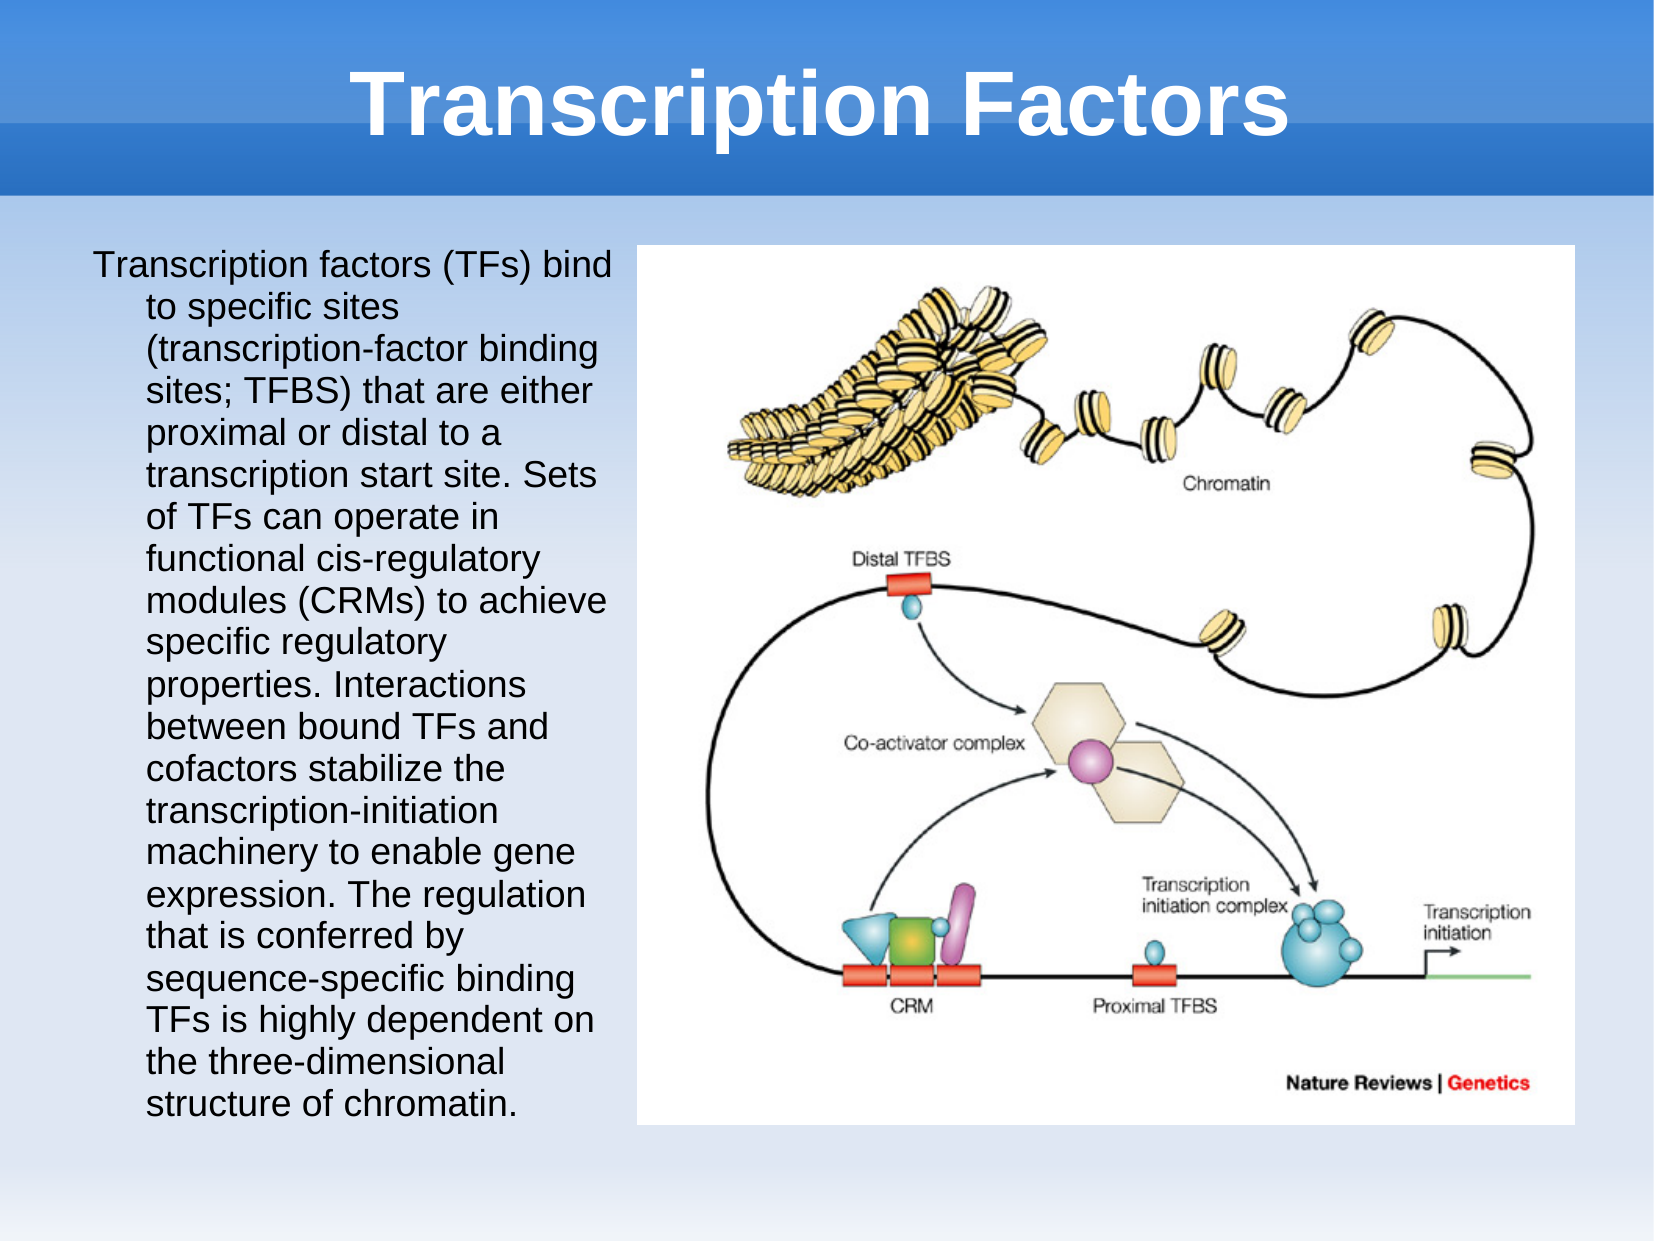

# Transcription Factors
Transcription factors (TFs) bind to specific sites (transcription-factor binding sites; TFBS) that are either proximal or distal to a transcription start site. Sets of TFs can operate in functional cis-regulatory modules (CRMs) to achieve specific regulatory properties. Interactions between bound TFs and cofactors stabilize the transcription-initiation machinery to enable gene expression. The regulation that is conferred by sequence-specific binding TFs is highly dependent on the three-dimensional structure of chromatin.